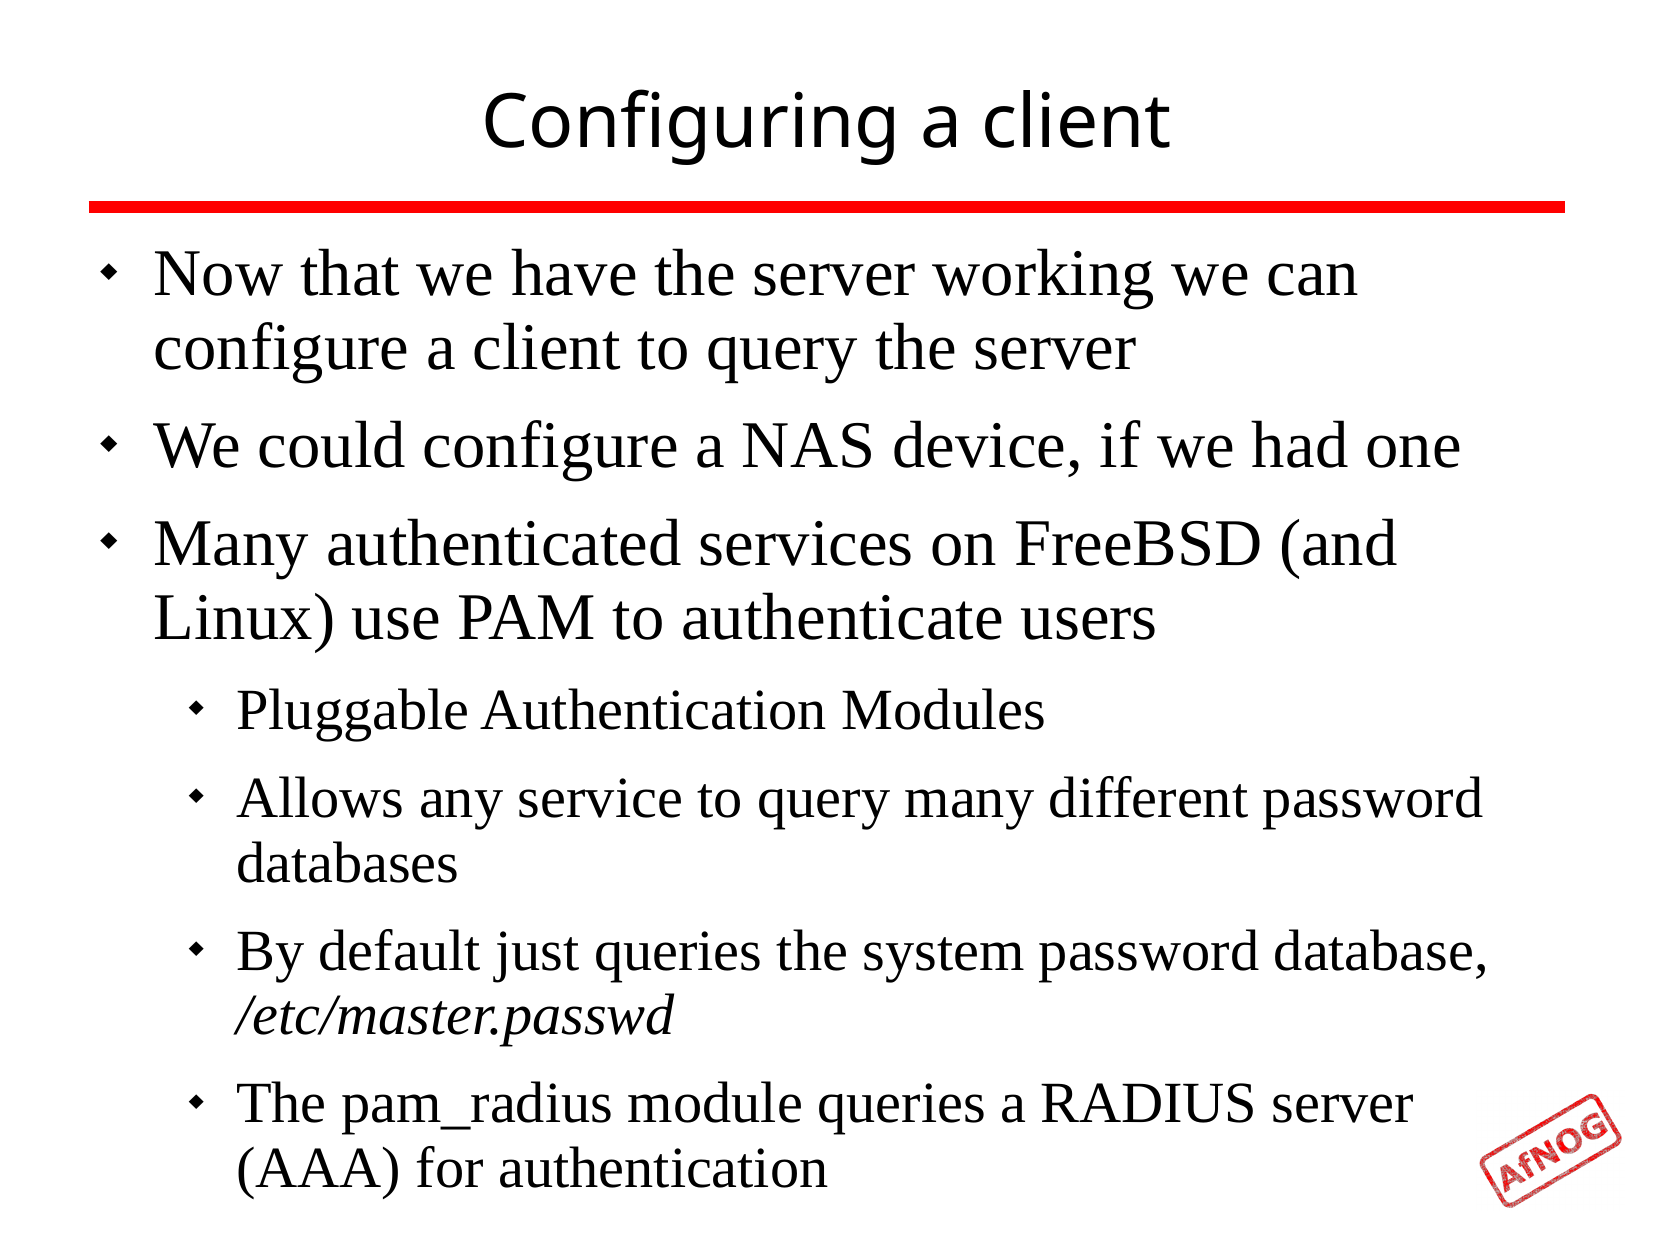

# Configuring a client
Now that we have the server working we can configure a client to query the server
We could configure a NAS device, if we had one
Many authenticated services on FreeBSD (and Linux) use PAM to authenticate users
Pluggable Authentication Modules
Allows any service to query many different password databases
By default just queries the system password database, /etc/master.passwd
The pam_radius module queries a RADIUS server (AAA) for authentication